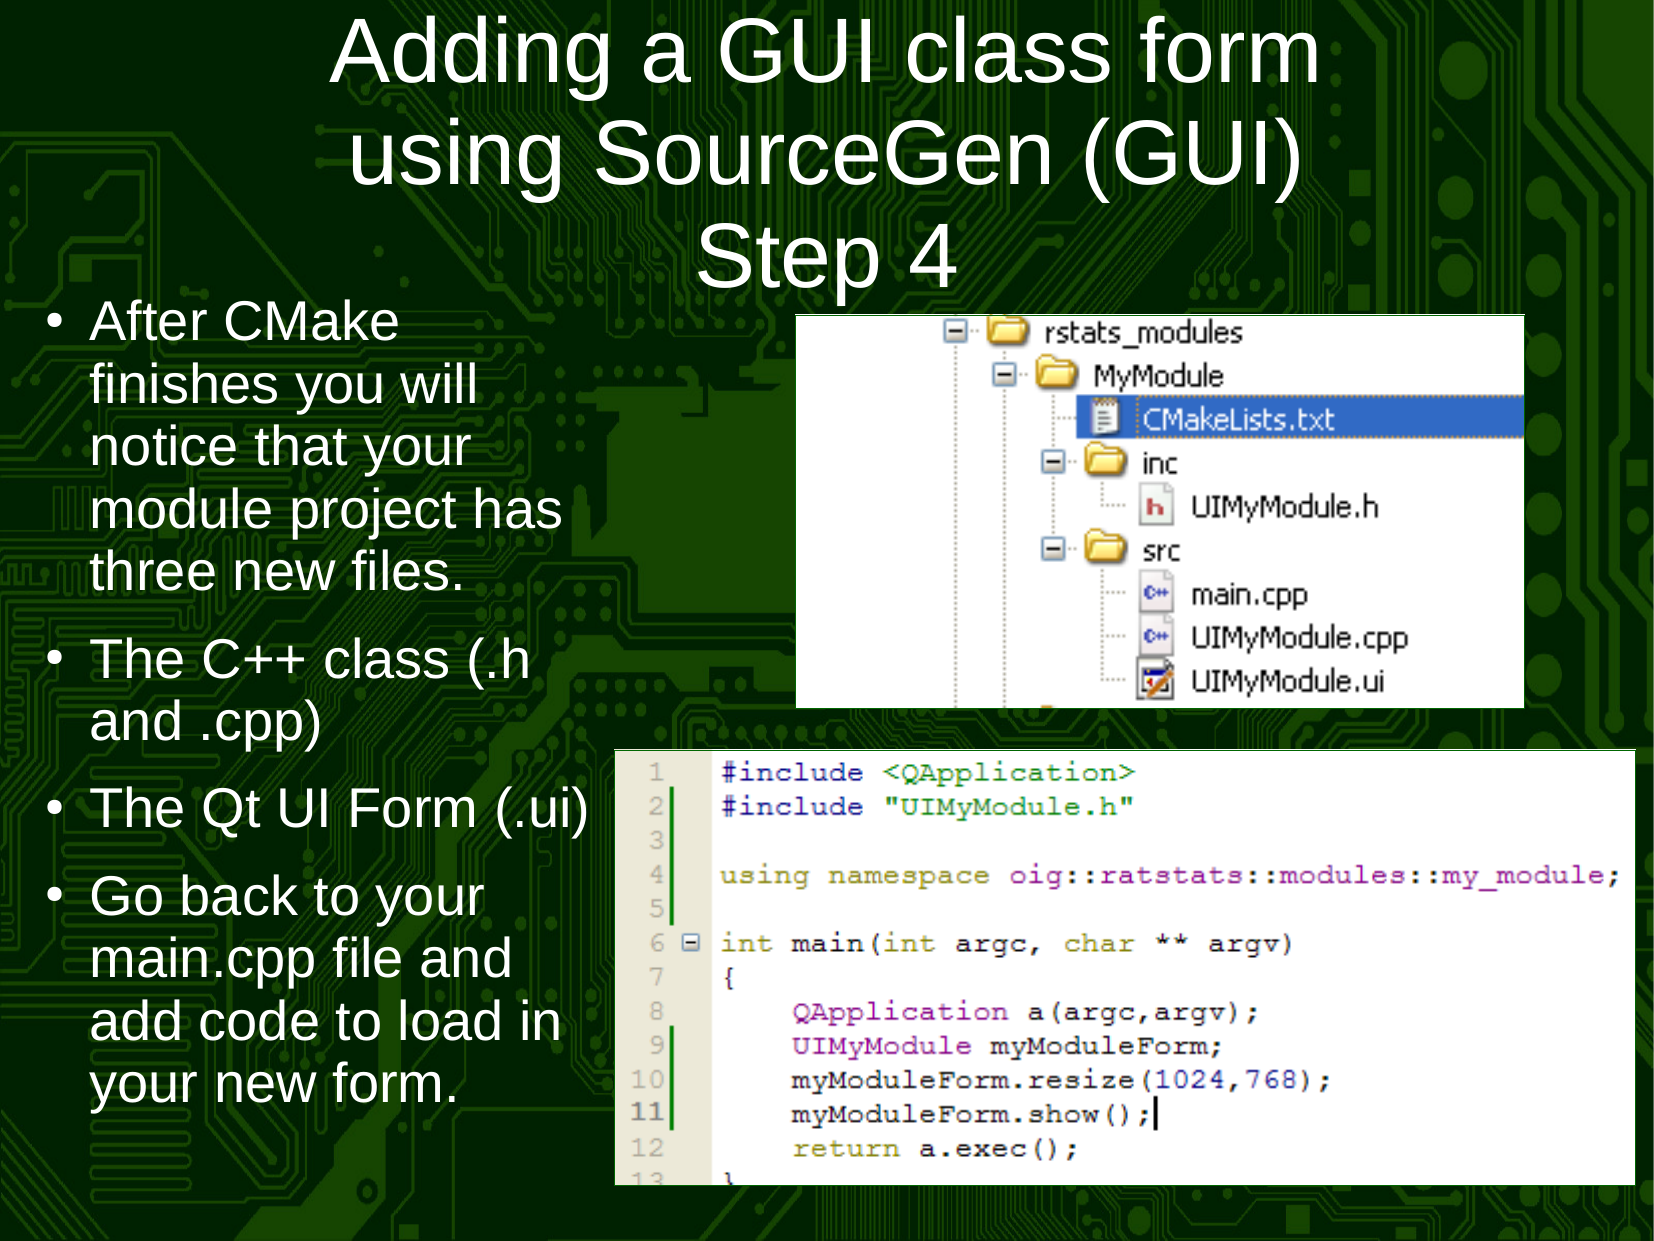

# Adding a GUI class form using SourceGen (GUI) Step 4
After CMake finishes you will notice that your module project has three new files.
The C++ class (.h and .cpp)
The Qt UI Form (.ui)
Go back to your main.cpp file and add code to load in your new form.